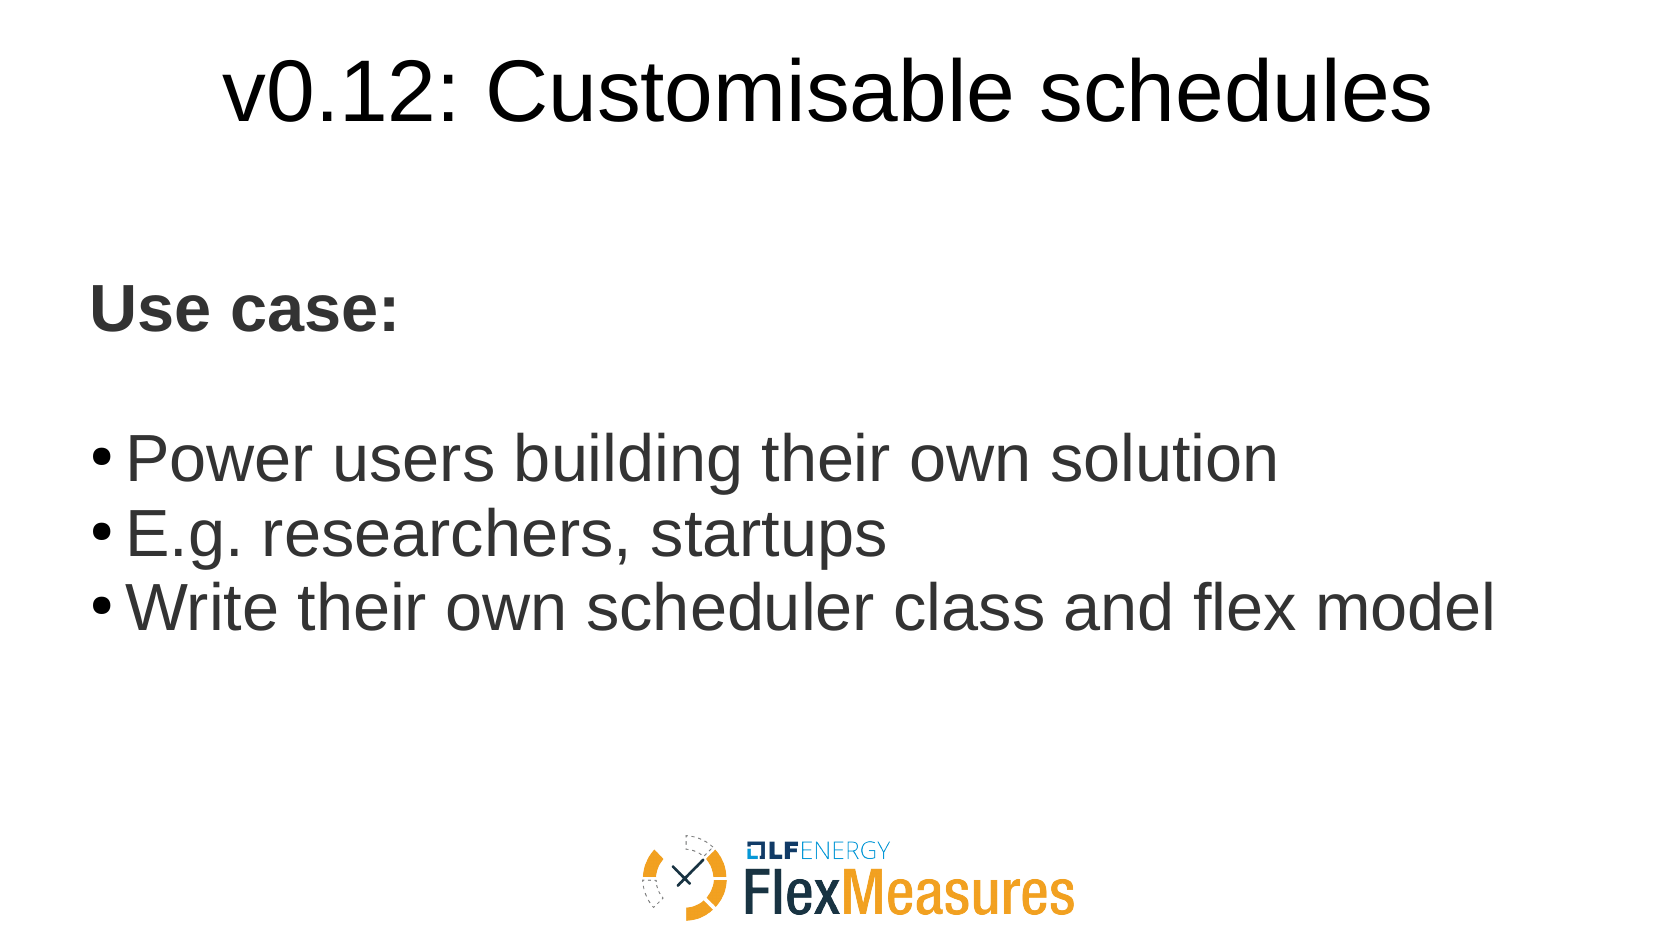

# v0.12: Customisable schedules
Use case:
Power users building their own solution
E.g. researchers, startups
Write their own scheduler class and flex model